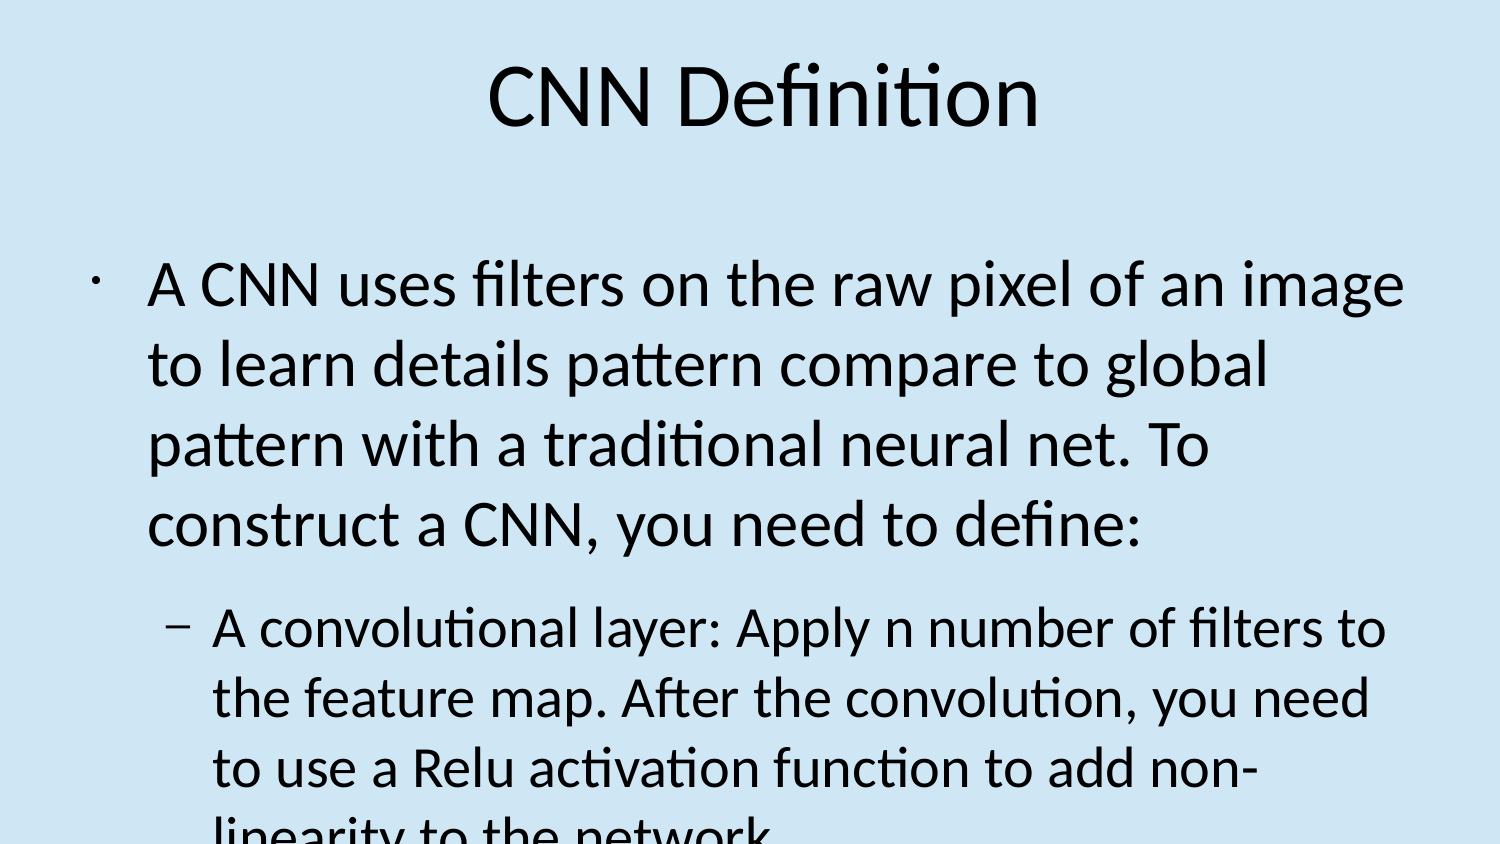

# CNN Definition
A CNN uses filters on the raw pixel of an image to learn details pattern compare to global pattern with a traditional neural net. To construct a CNN, you need to define:
A convolutional layer: Apply n number of filters to the feature map. After the convolution, you need to use a Relu activation function to add non-linearity to the network.
Pooling layer: The next step after the convolution is to downsample the feature max. The purpose is to reduce the dimensionality of the feature map to prevent overfitting and improve the computation speed. Max pooling is the conventional technique, which divides the feature maps into subregions (usually with a 2x2 size) and keeps only the maximum values.
Fully connected layers: All neurons from the previous layers are connected to the next layers. The CNN will classify the label according to the features from the convolutional layers and reduced with the pooling layer.